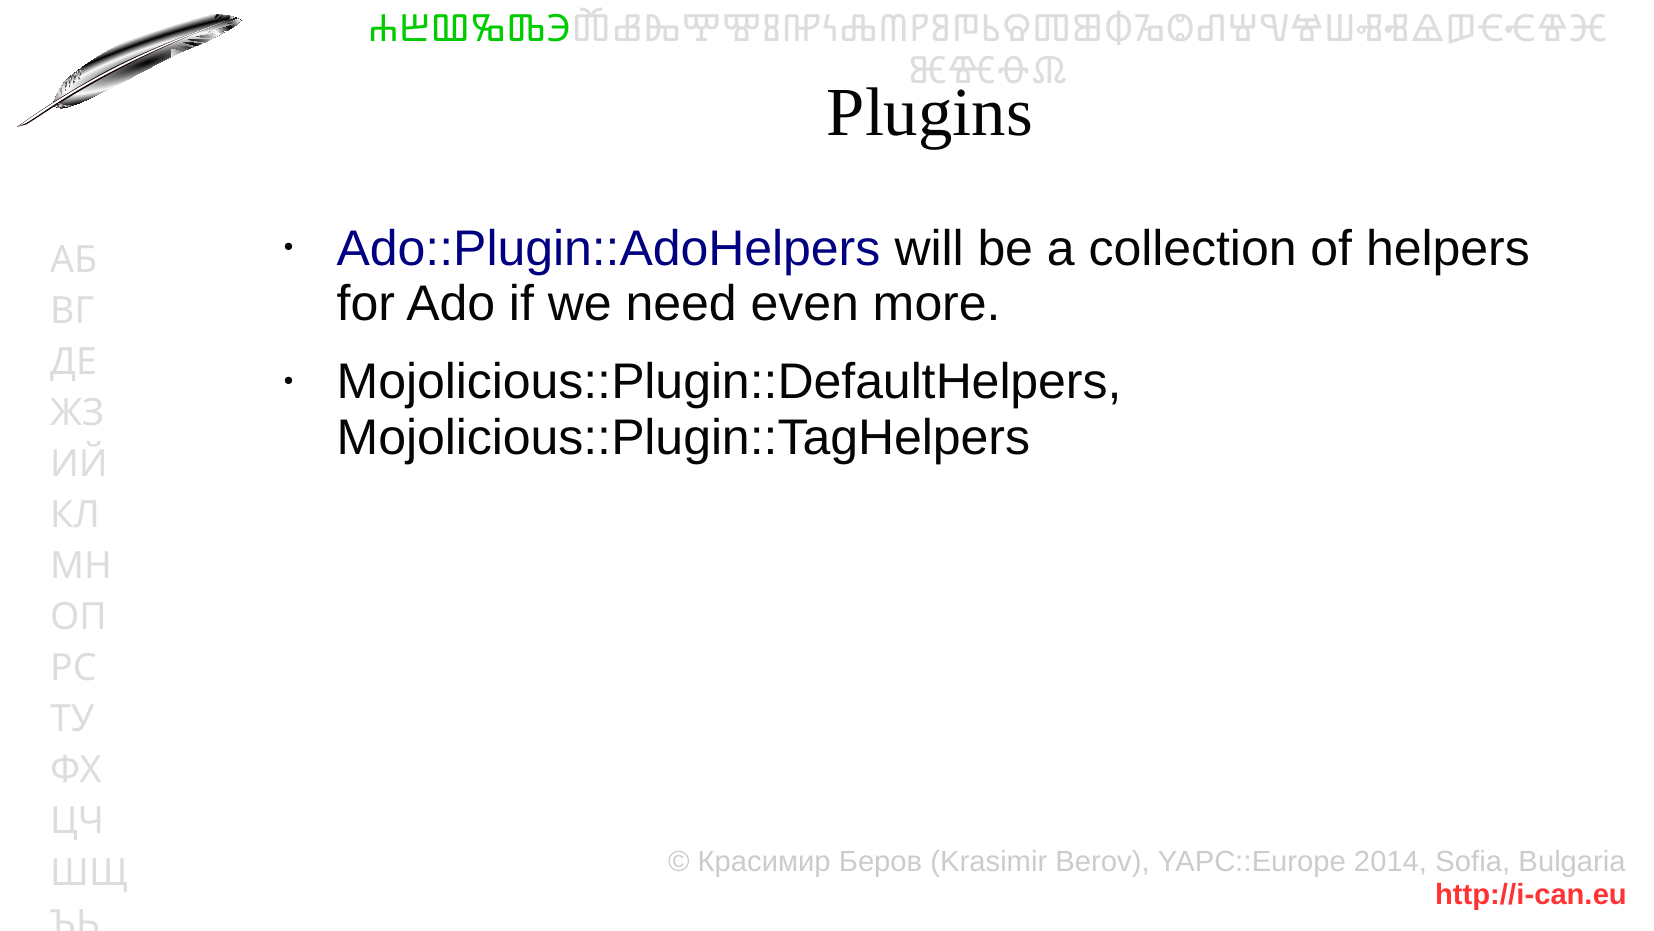

# Plugins
Ado::Plugin::AdoHelpers will be a collection of helpers for Ado if we need even more.
Mojolicious::Plugin::DefaultHelpers, Mojolicious::Plugin::TagHelpers